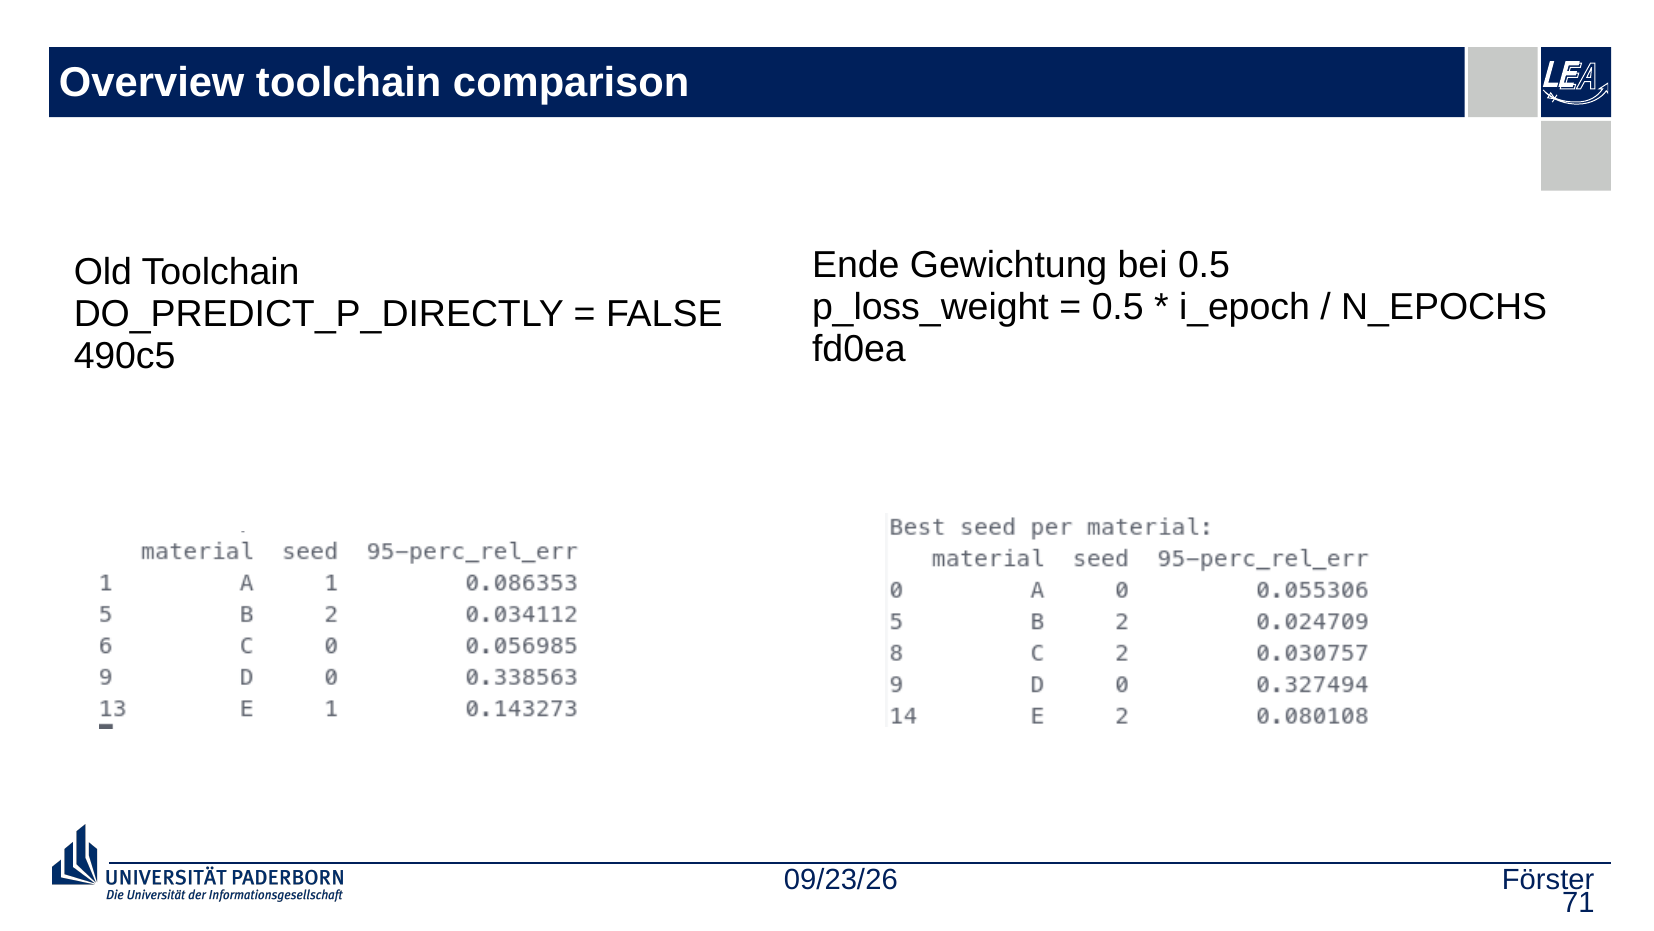

# Overview toolchain comparison
Ende Gewichtung bei 0.5
p_loss_weight = 0.5 * i_epoch / N_EPOCHS
fd0ea
Old Toolchain
DO_PREDICT_P_DIRECTLY = FALSE
490c5
Förster
71